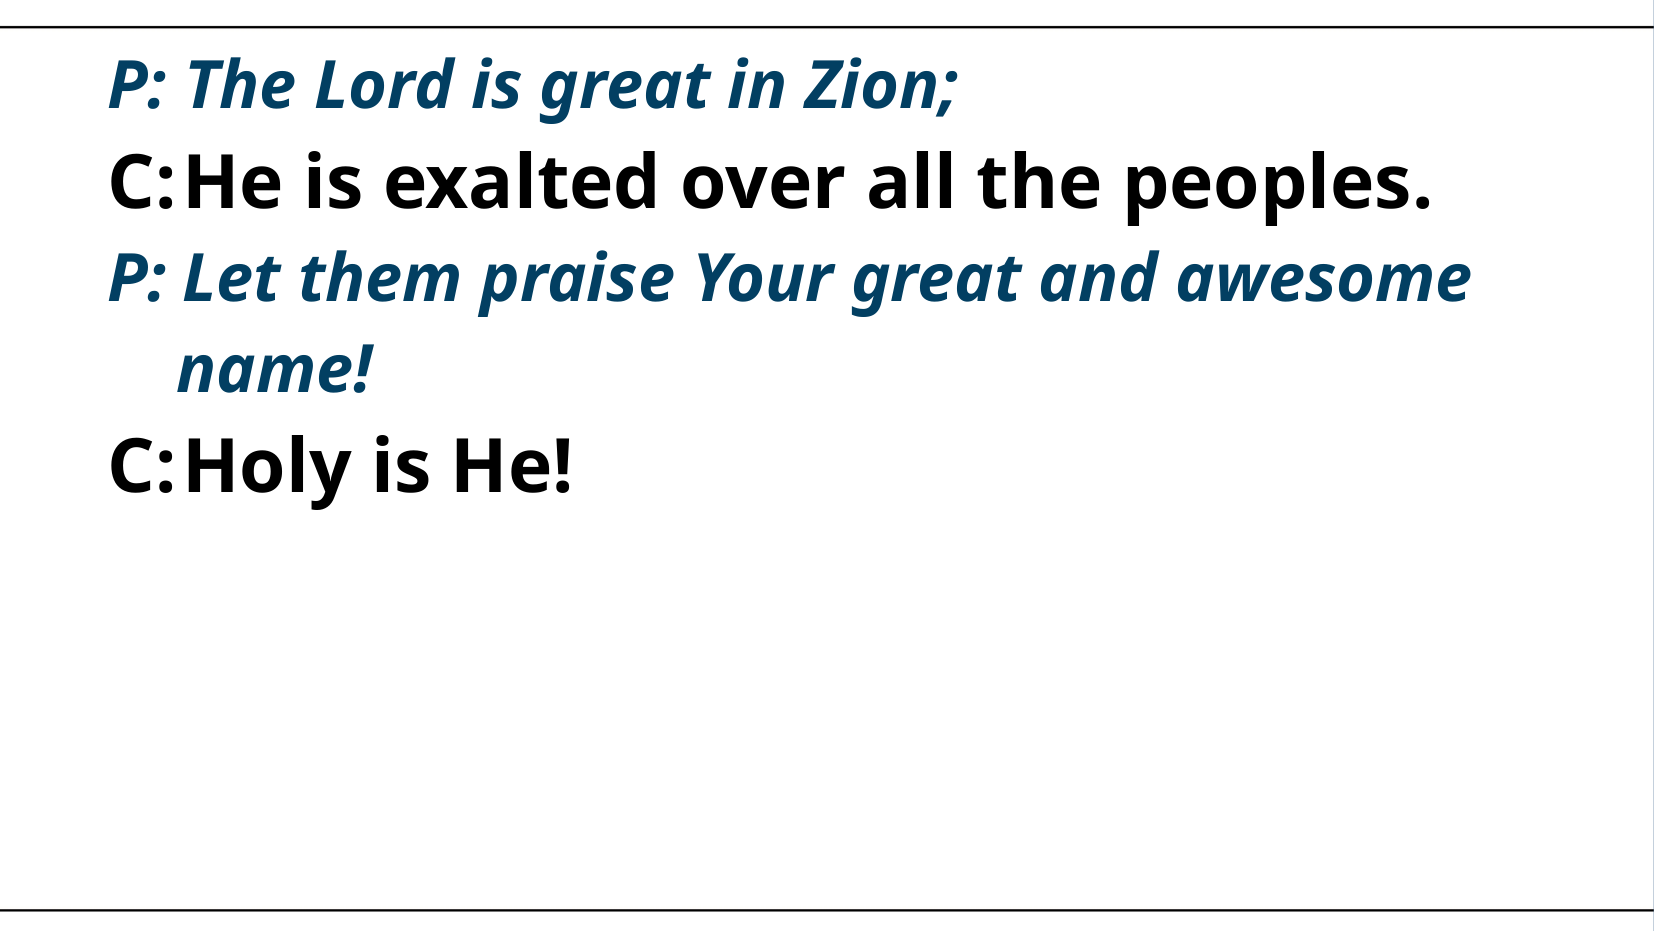

P: The Lord is great in Zion;
C:	He is exalted over all the peoples.
P:	Let them praise Your great and awesome
 name!
C:	Holy is He!